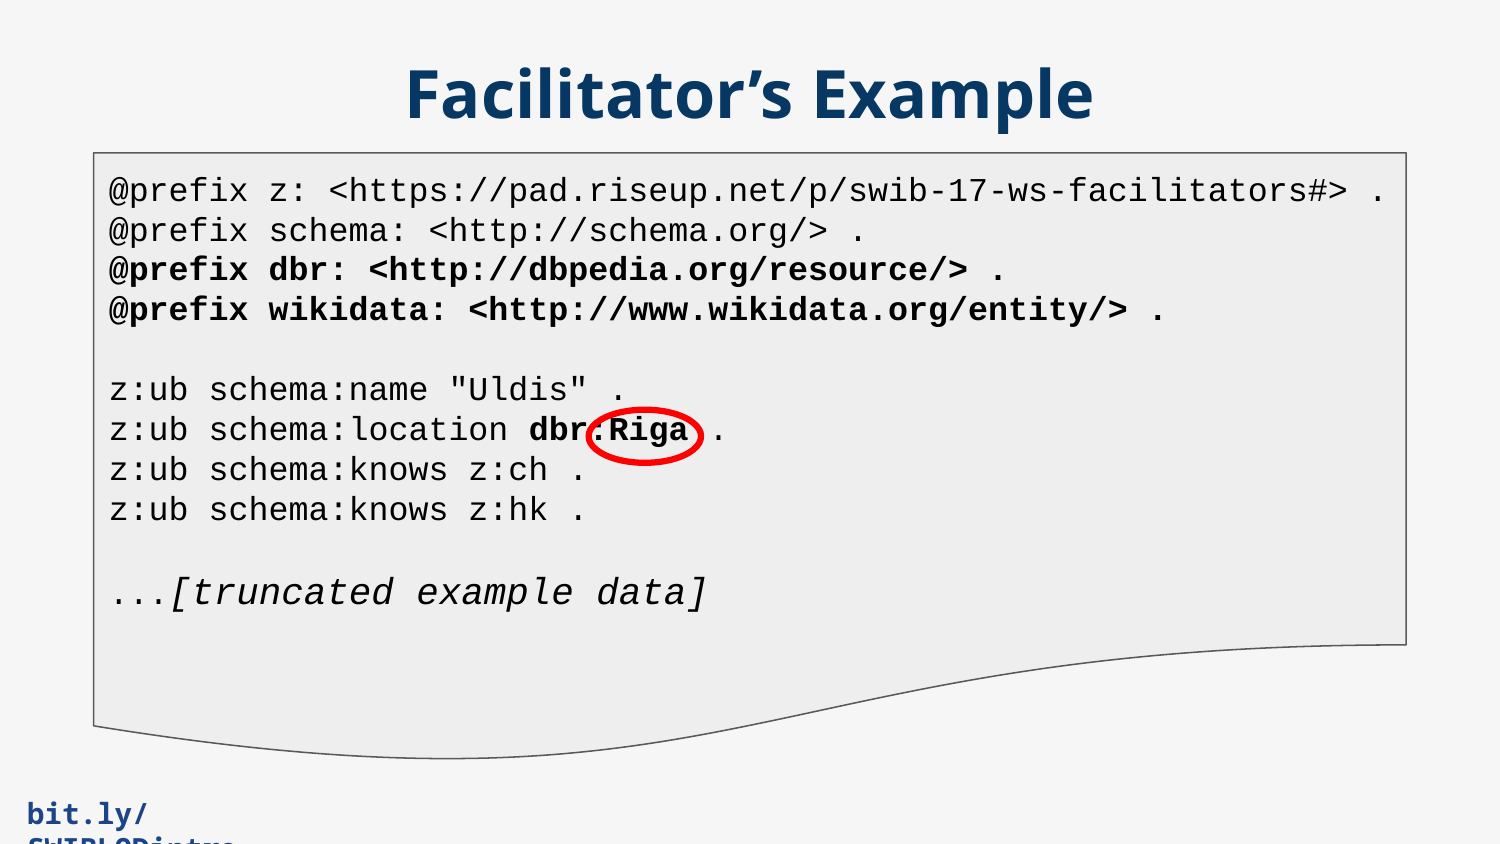

# Facilitator’s Example
@prefix z: <https://pad.riseup.net/p/swib-17-ws-facilitators#> .
@prefix schema: <http://schema.org/> .
@prefix dbr: <http://dbpedia.org/resource/> .
@prefix wikidata: <http://www.wikidata.org/entity/> .
z:ub schema:name "Uldis" .
z:ub schema:location dbr:Riga .
z:ub schema:knows z:ch .
z:ub schema:knows z:hk .
...[truncated example data]